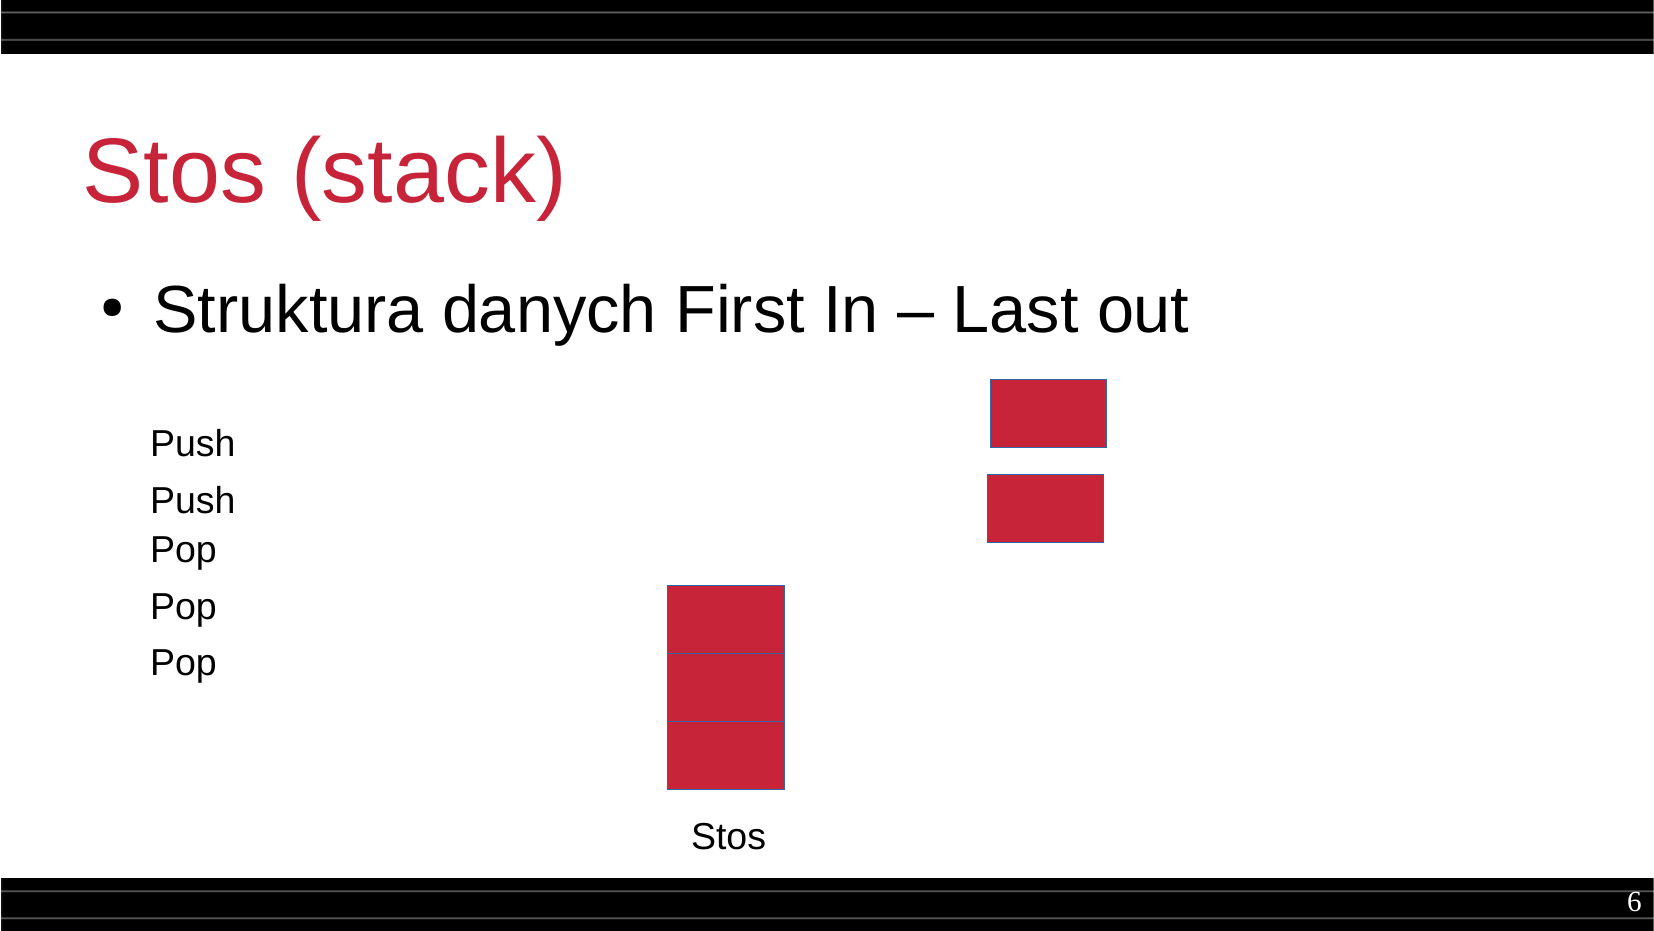

# Stos (stack)
Struktura danych First In – Last out
Push
Push
Pop
Pop
Pop
Stos